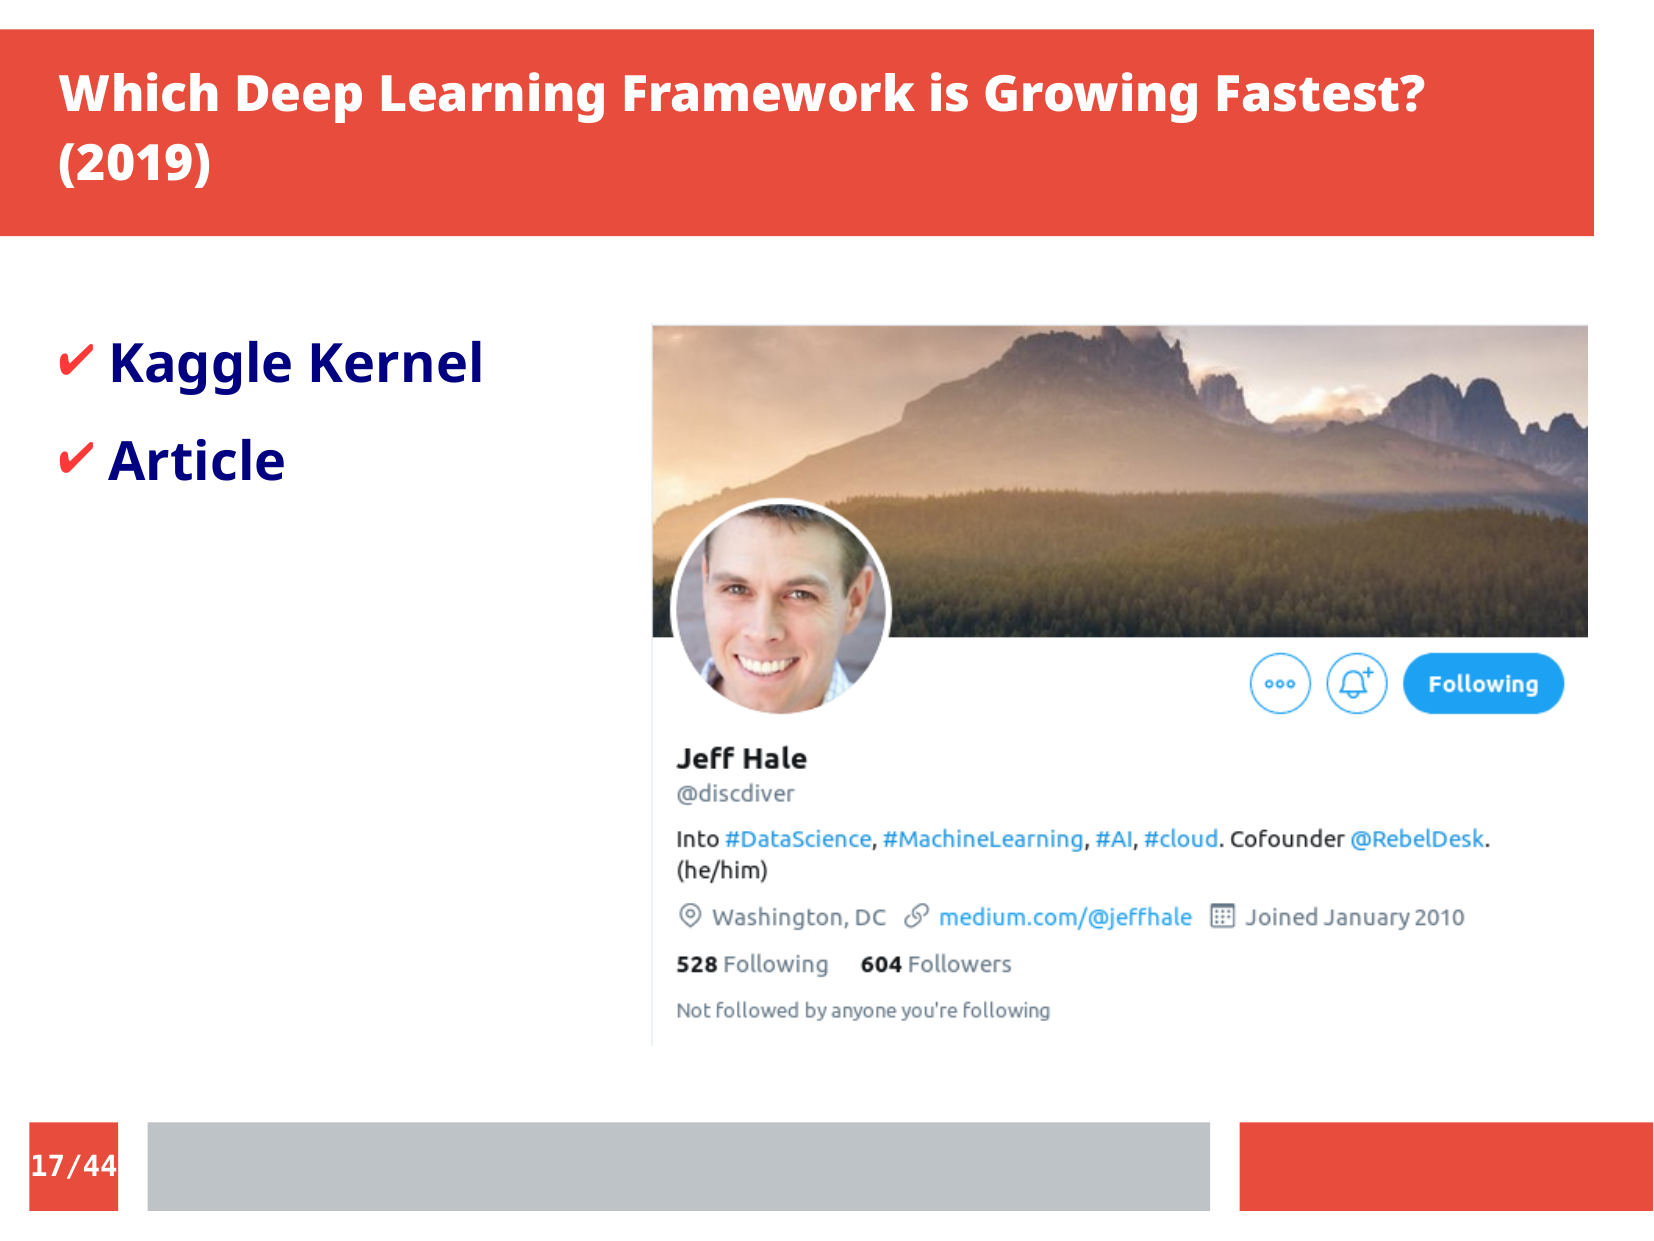

# Which Deep Learning Framework is Growing Fastest? (2019)
 Kaggle Kernel
 Article
17